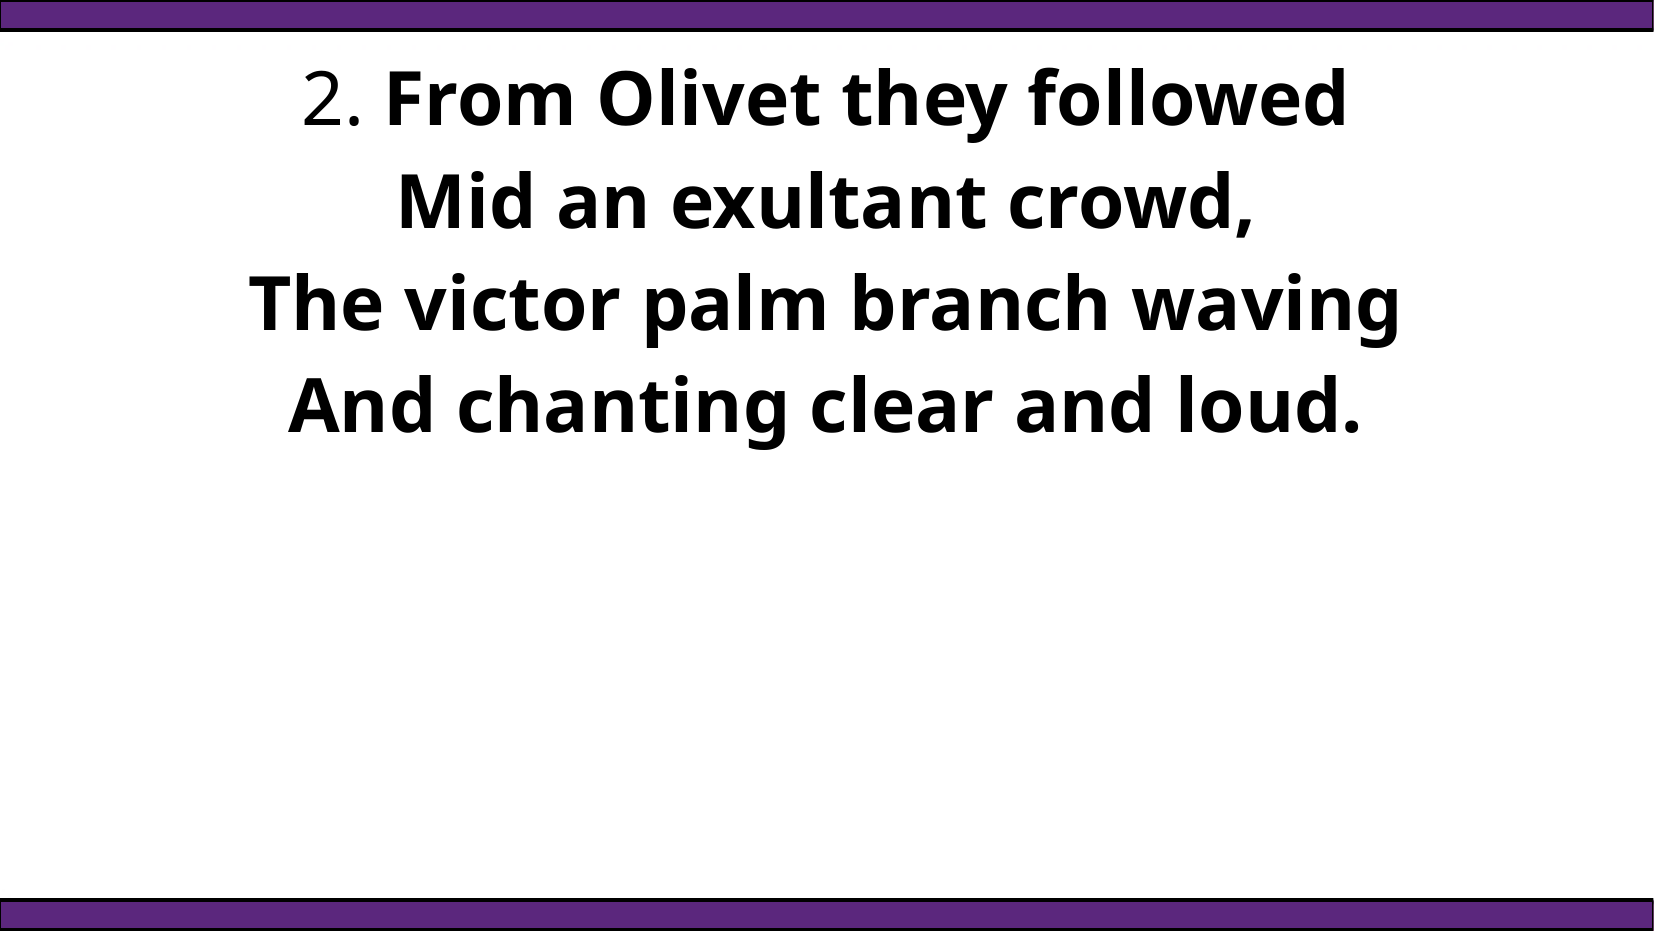

2. From Olivet they followed
Mid an exultant crowd,
The victor palm branch waving
And chanting clear and loud.